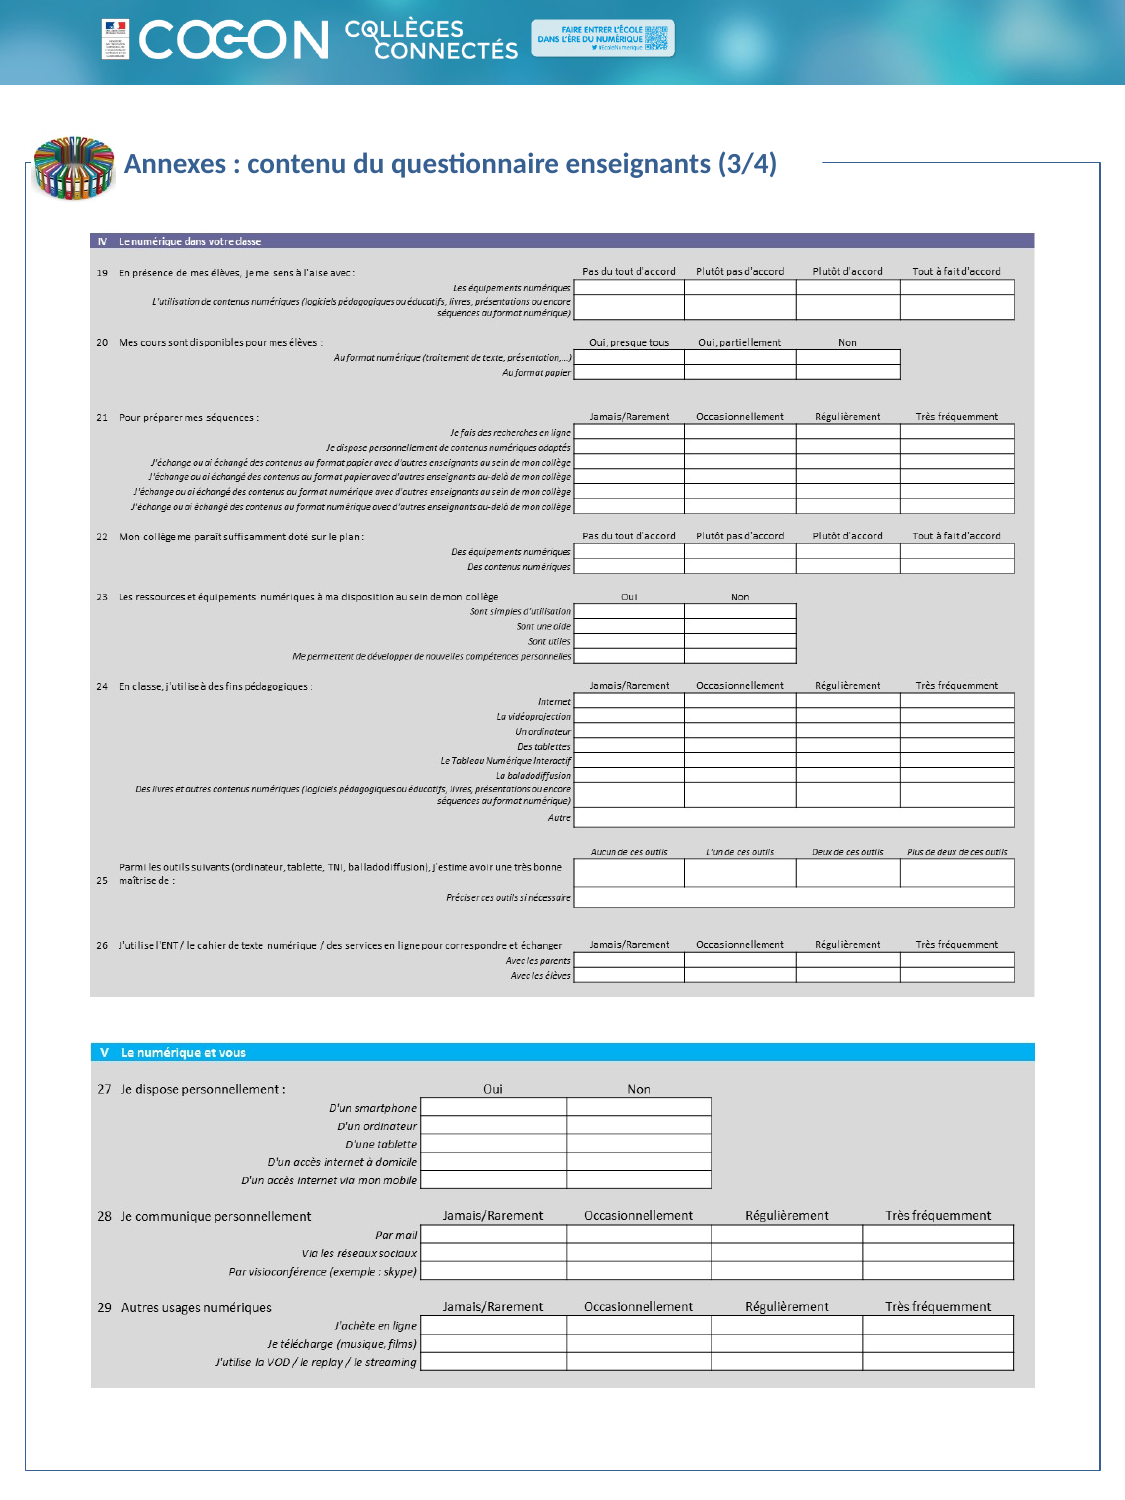

Annexes : contenu du questionnaire enseignants (3/4)